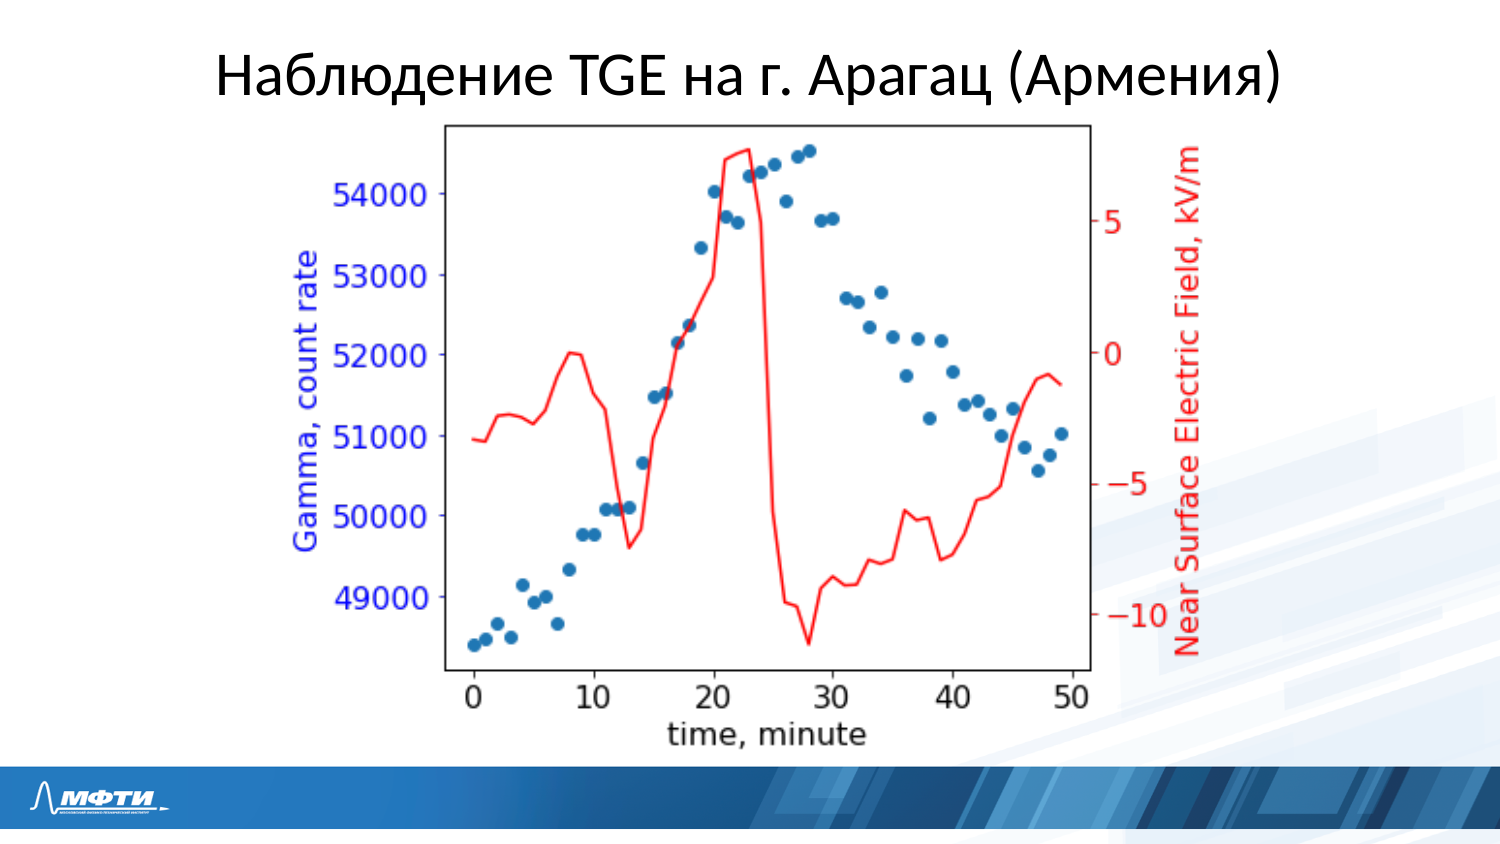

# Наблюдение TGE на г. Арагац (Армения)